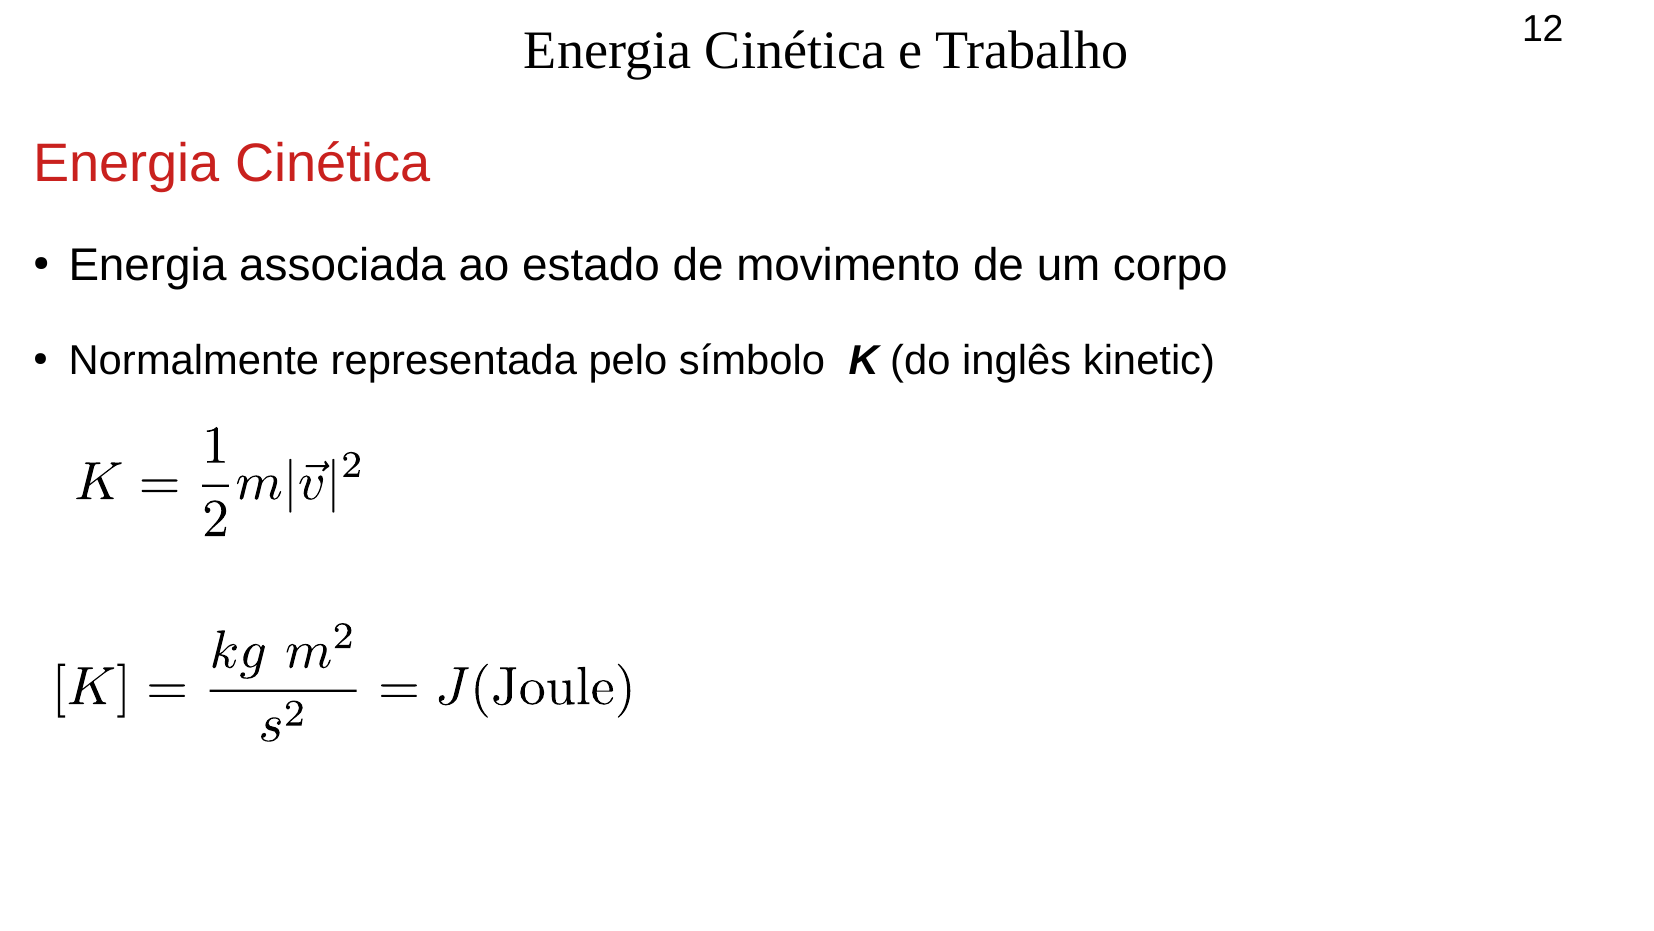

Energia Cinética e Trabalho
Energia Cinética
Energia associada ao estado de movimento de um corpo
Normalmente representada pelo símbolo K (do inglês kinetic)